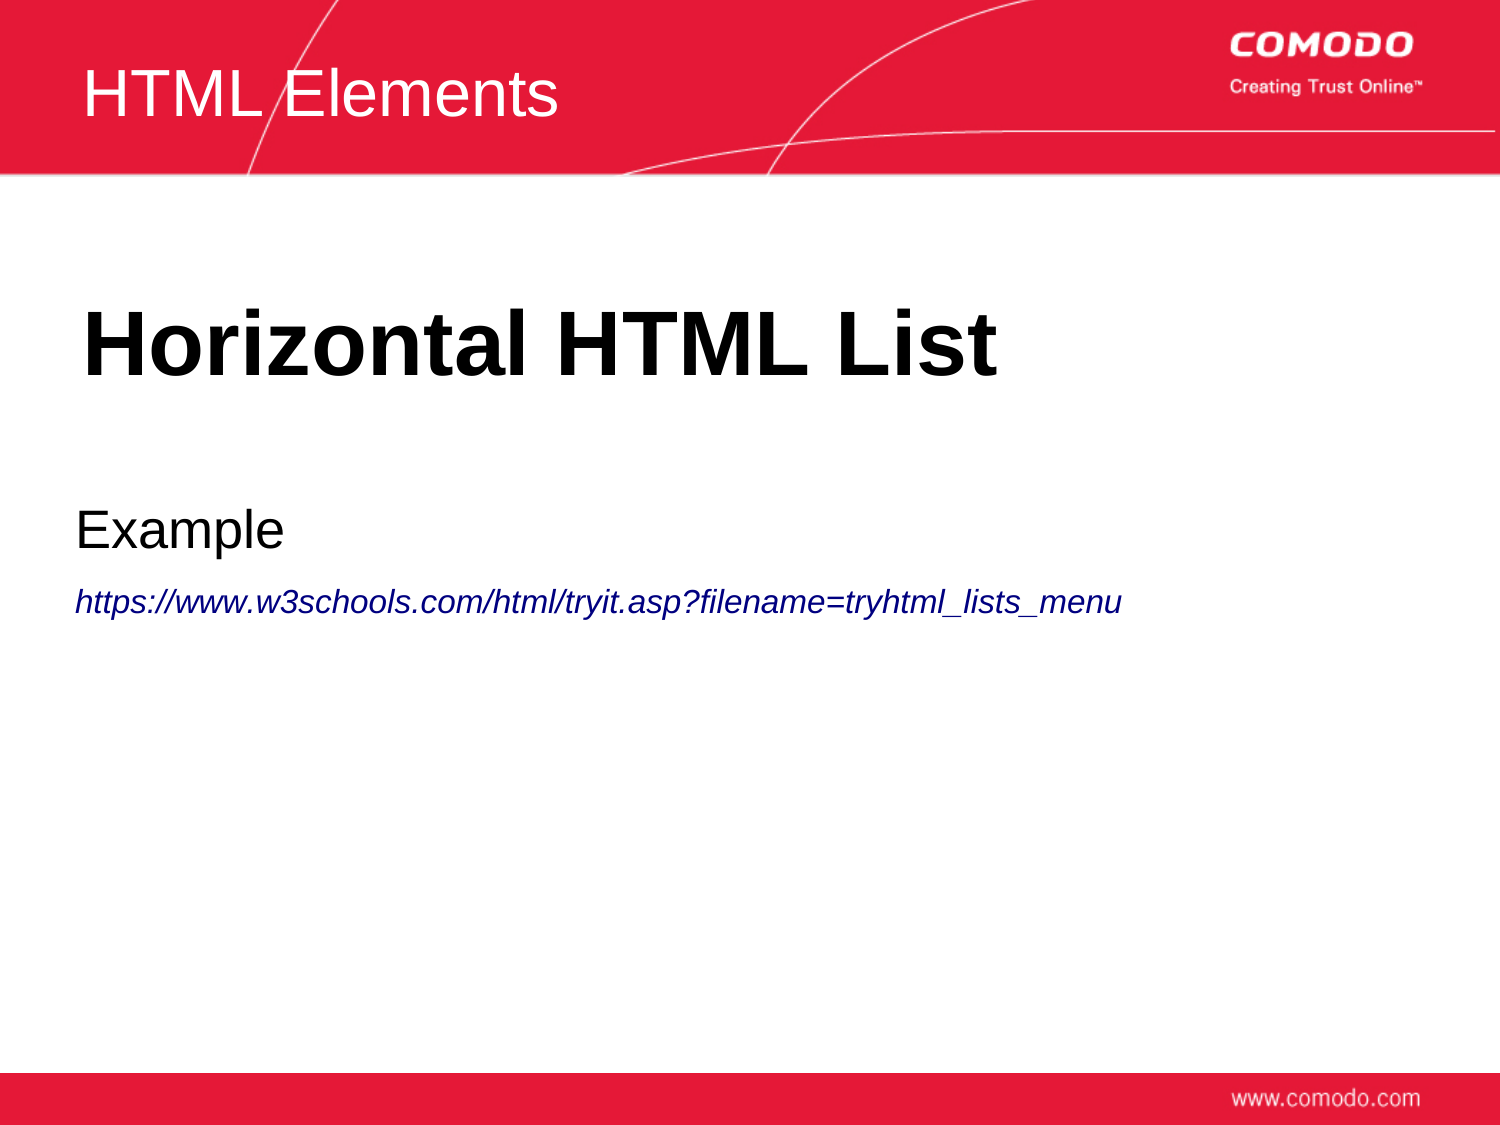

# HTML Elements
Horizontal HTML List
Example
https://www.w3schools.com/html/tryit.asp?filename=tryhtml_lists_menu